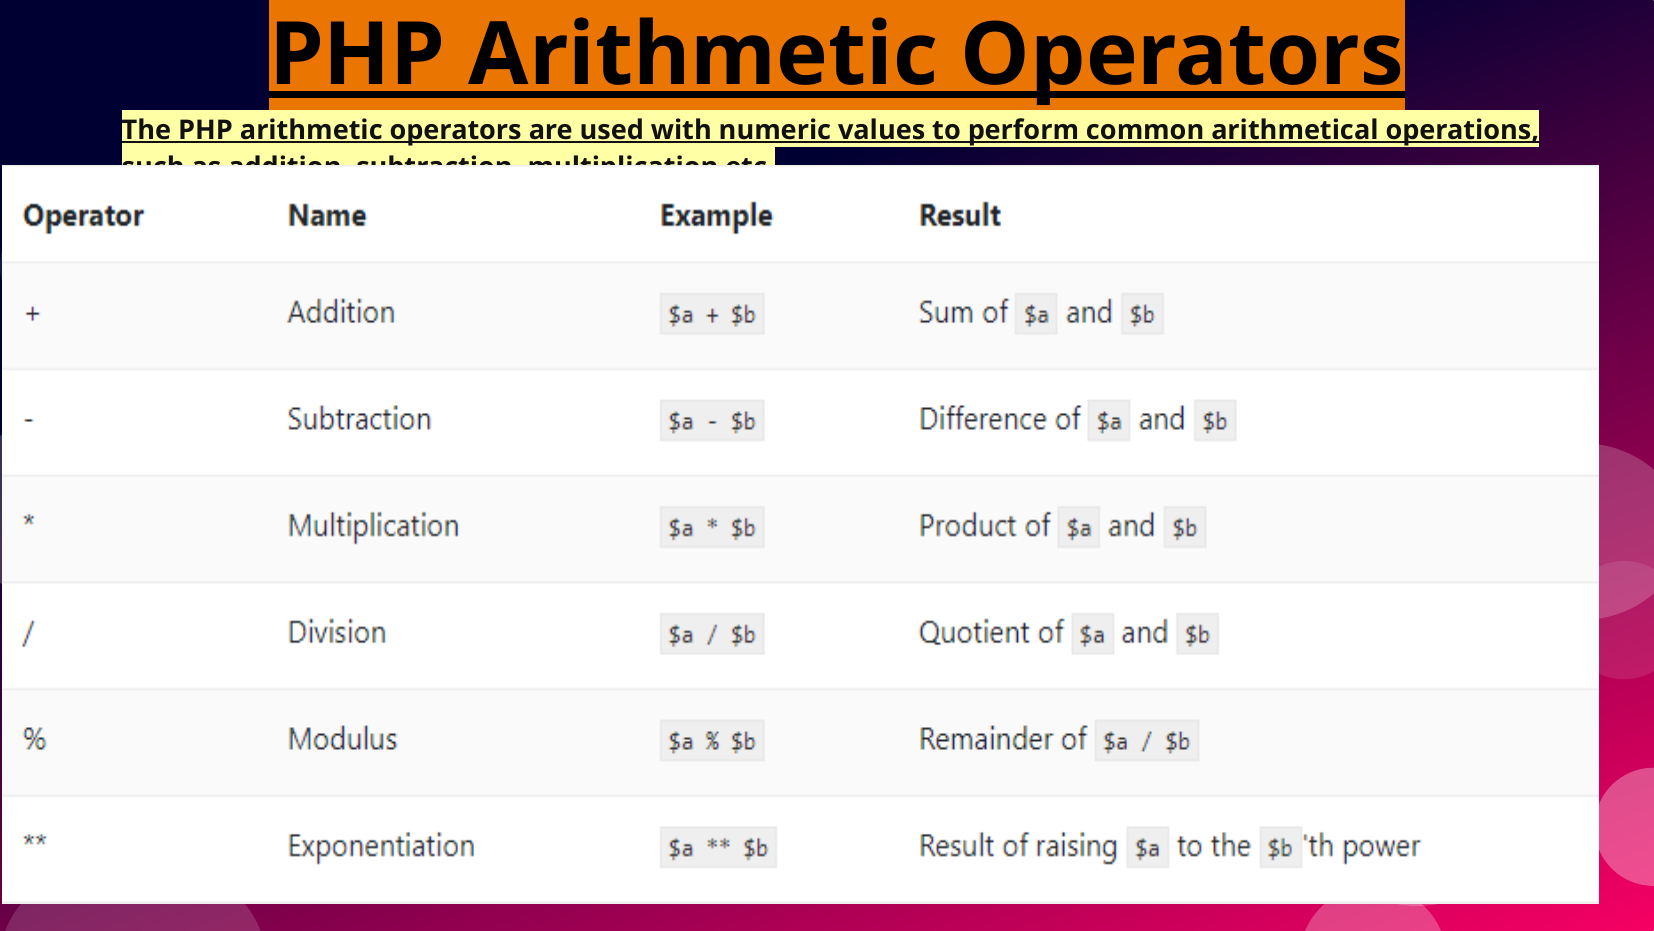

# PHP Arithmetic Operators The PHP arithmetic operators are used with numeric values to perform common arithmetical operations, such as addition, subtraction, multiplication etc.